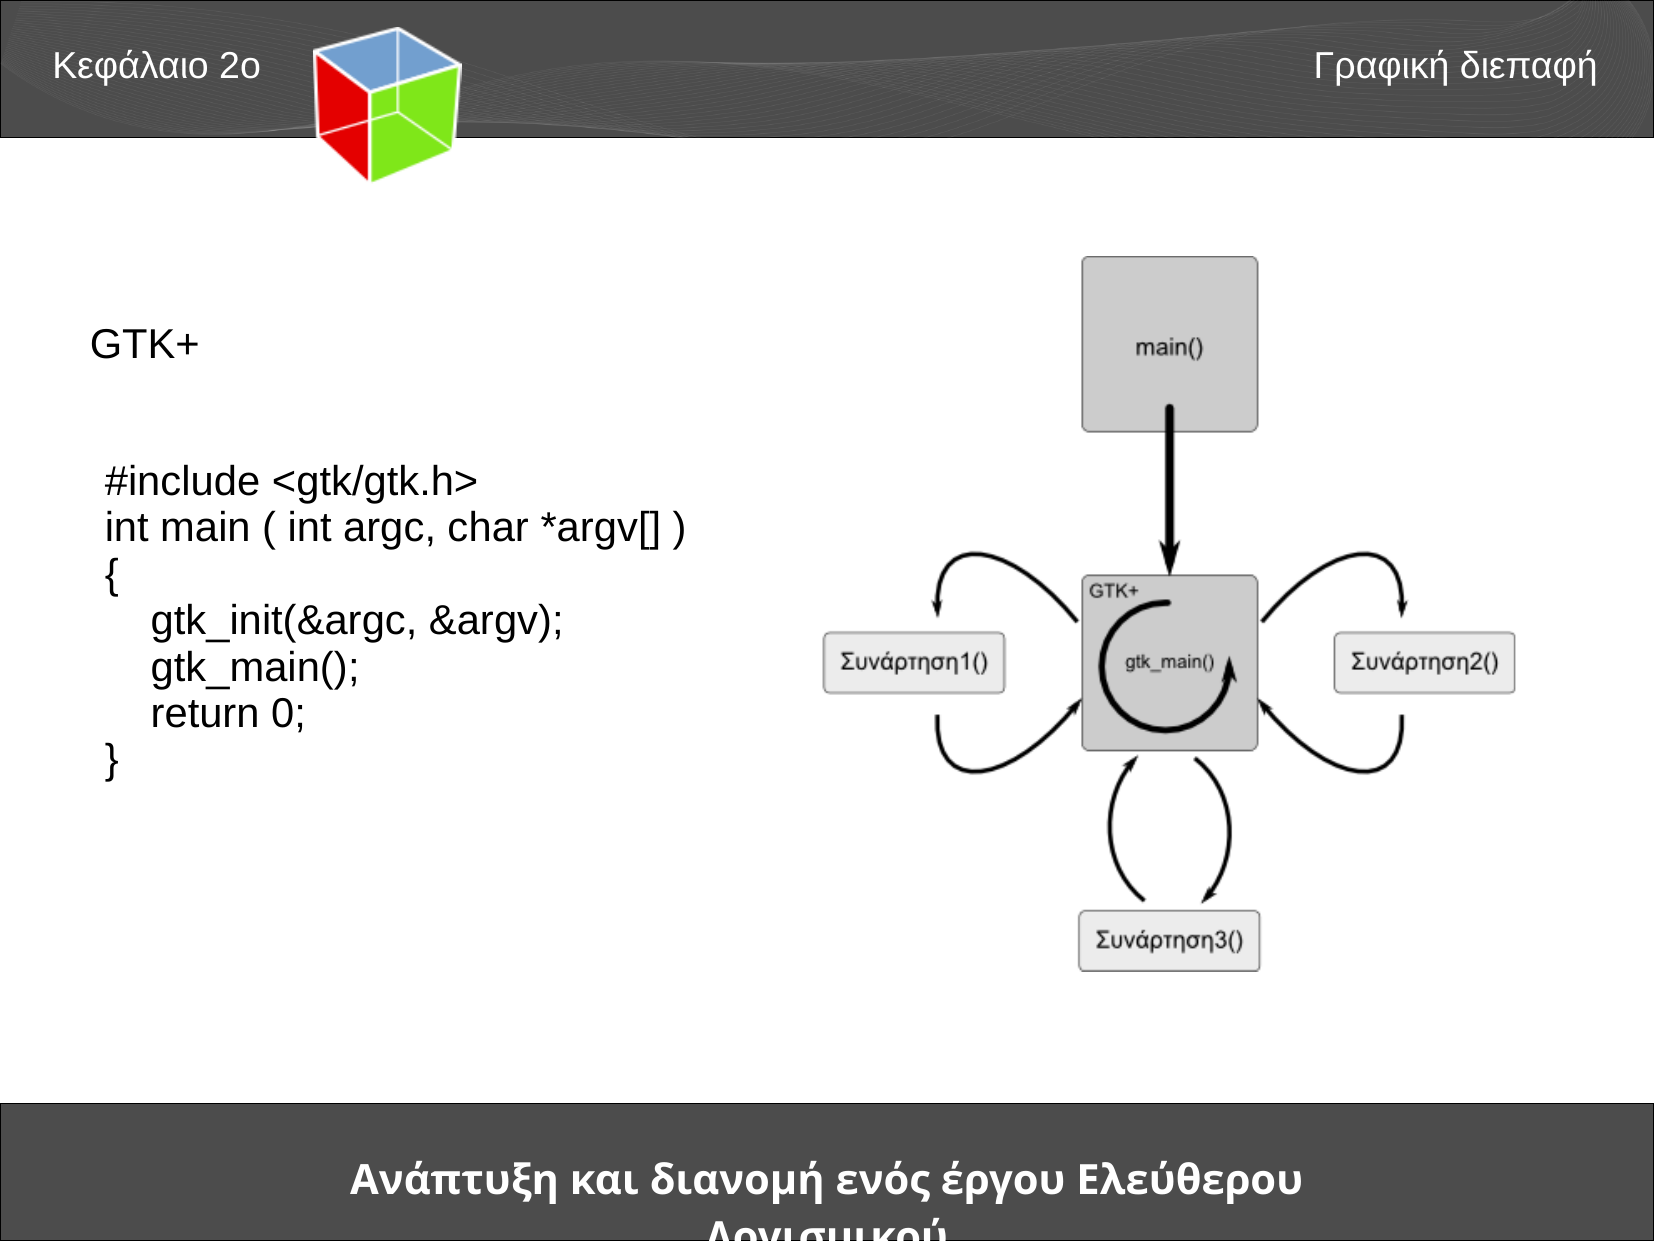

Κεφάλαιο 2ο
Γραφική διεπαφή
GTK+
 #include <gtk/gtk.h>
 int main ( int argc, char *argv[] )
 {
 gtk_init(&argc, &argv);
 gtk_main();
 return 0;
 }
Ανάπτυξη και διανομή ενός έργου Ελεύθερου Λογισμικού